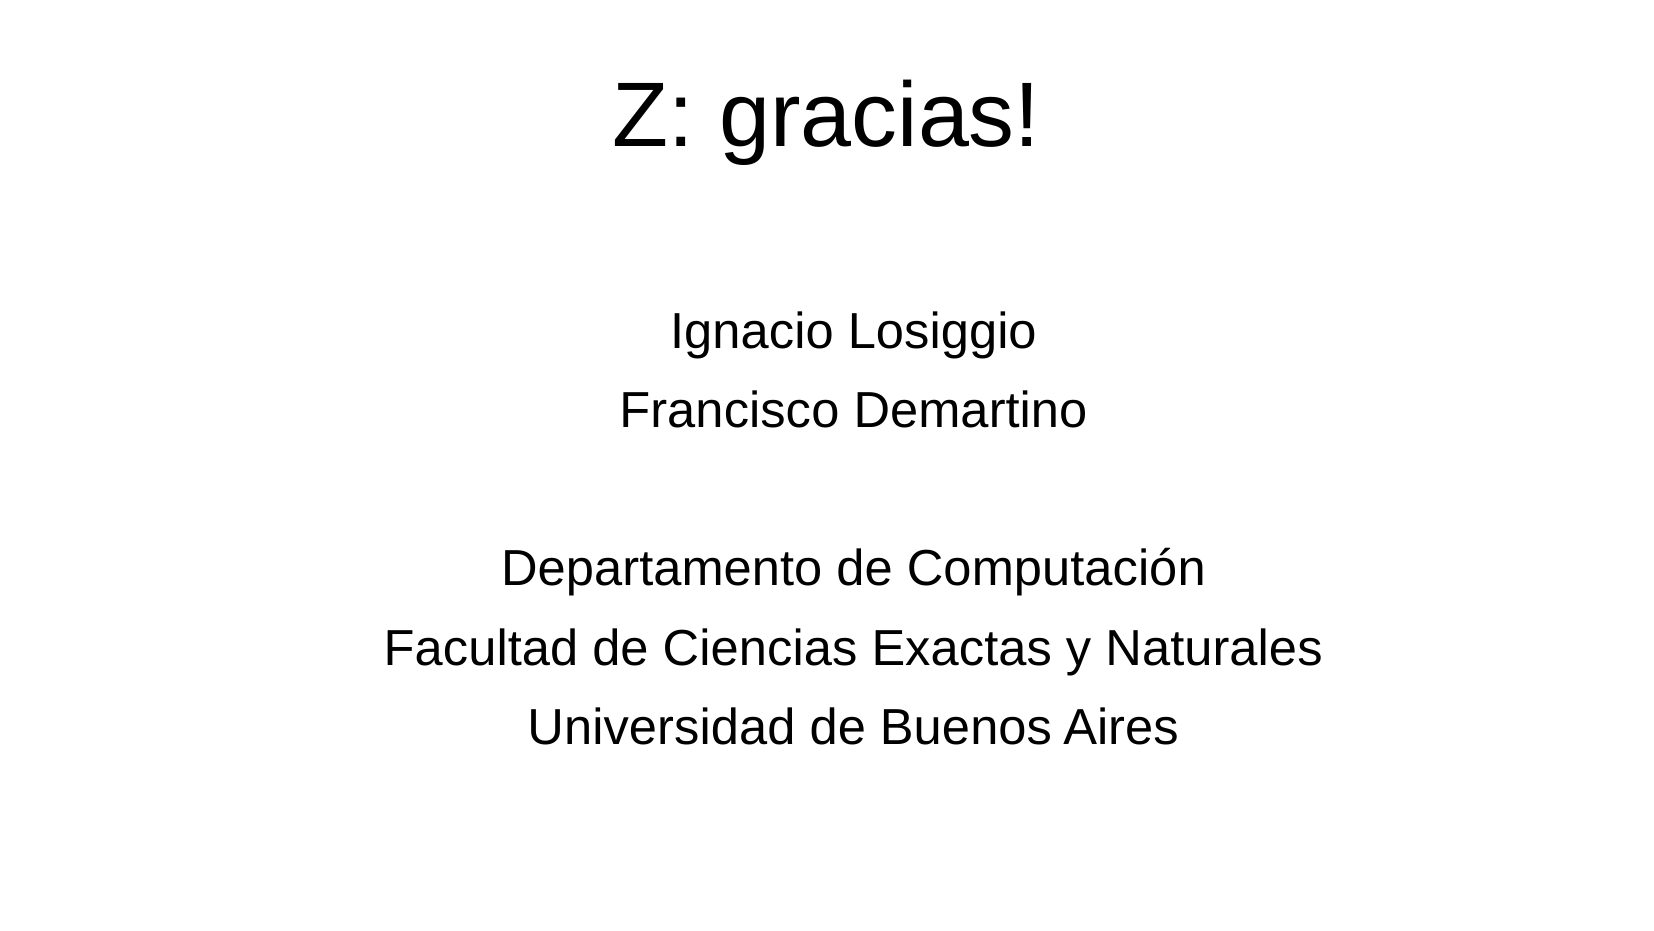

# Z: gracias!
Ignacio Losiggio
Francisco Demartino
Departamento de Computación
Facultad de Ciencias Exactas y Naturales
Universidad de Buenos Aires